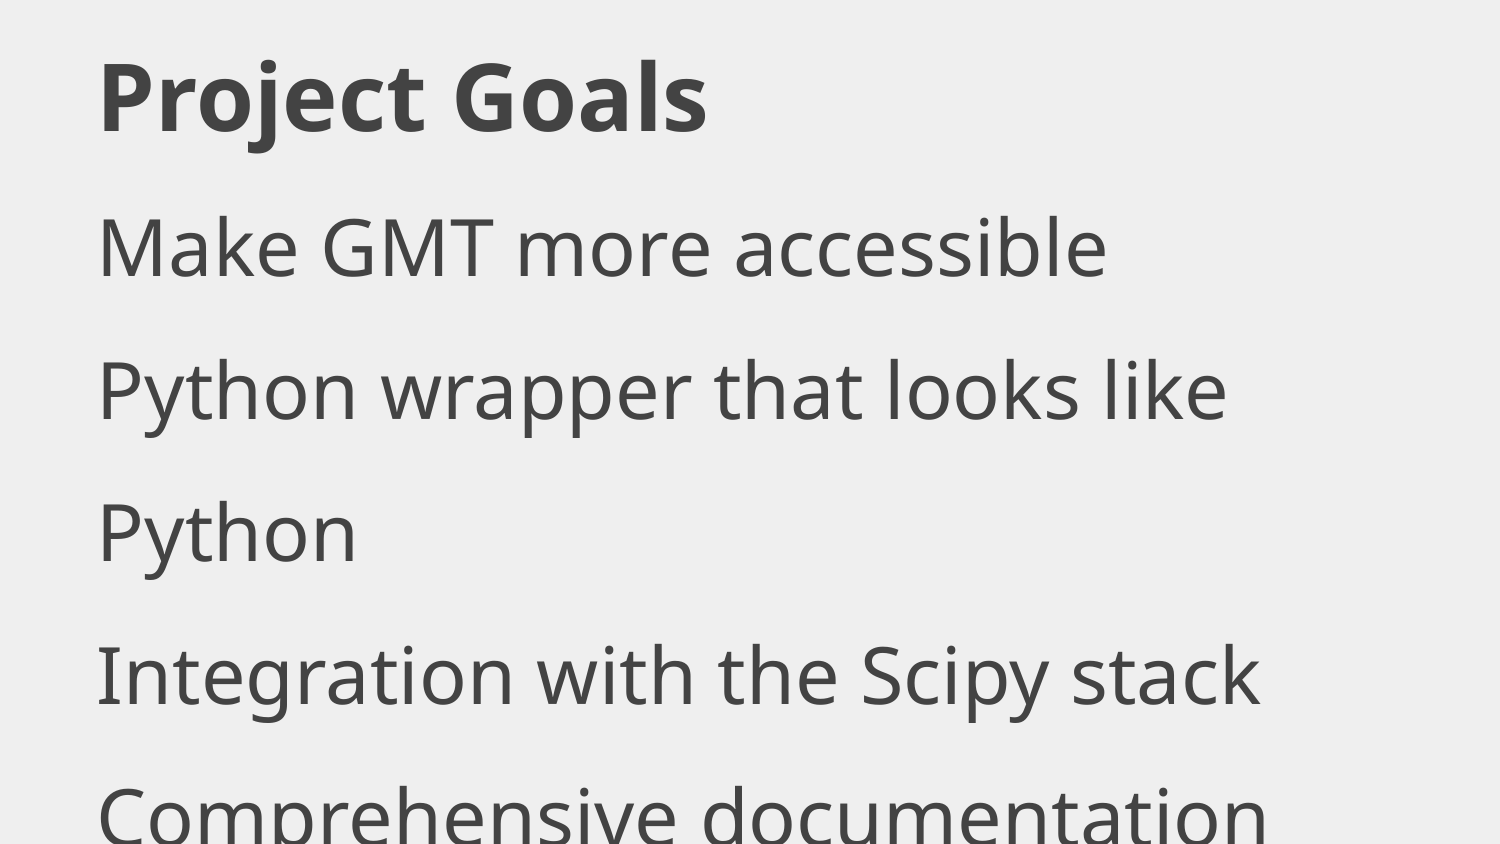

# Project Goals Make GMT more accessible Python wrapper that looks like Python Integration with the Scipy stack Comprehensive documentation